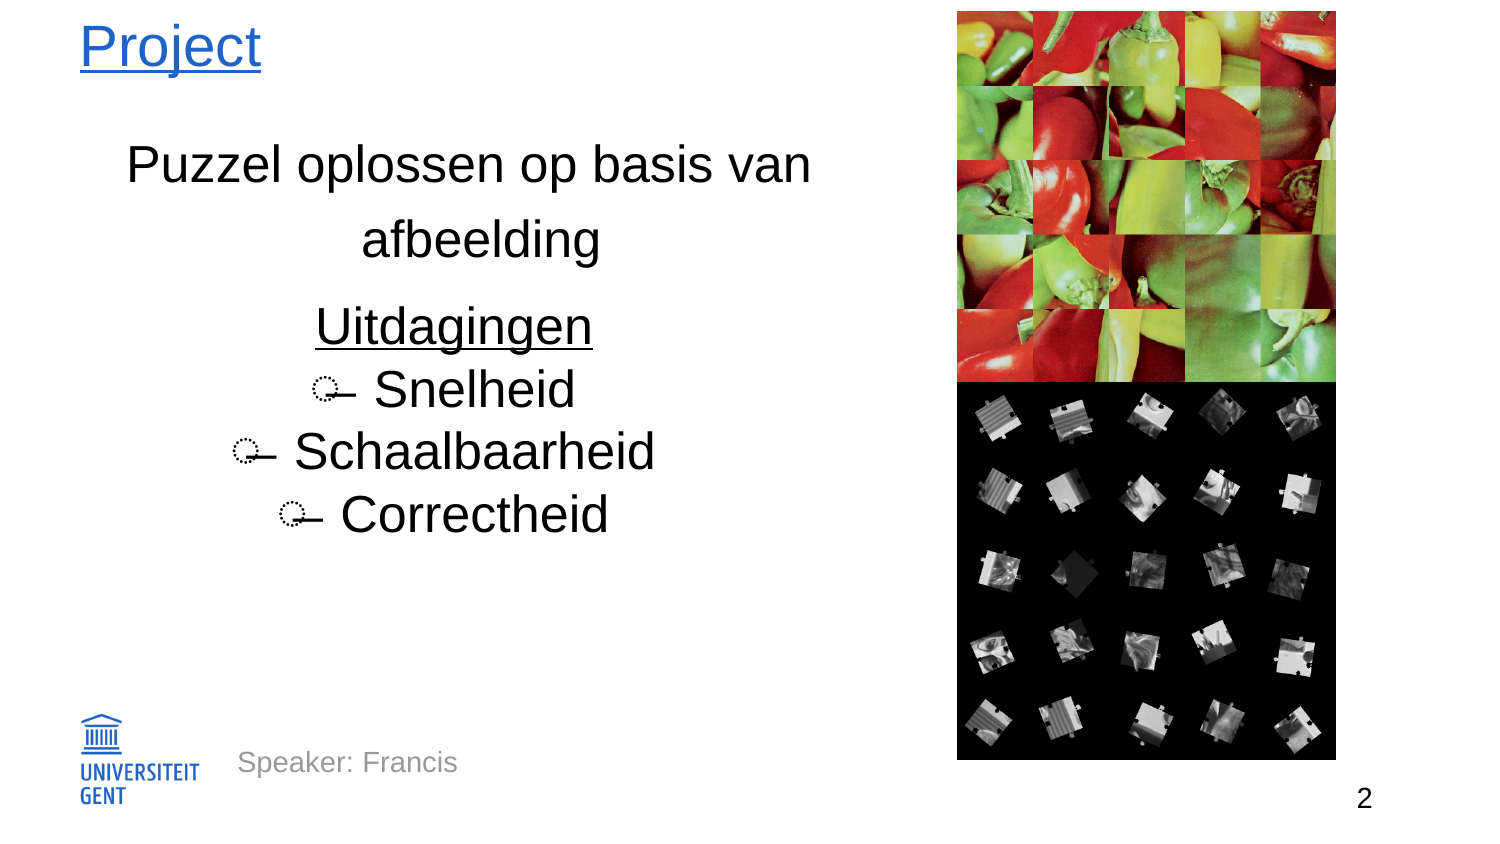

# Project
Puzzel oplossen op basis van afbeelding
Uitdagingen
Snelheid
Schaalbaarheid
Correctheid
Speaker: Francis